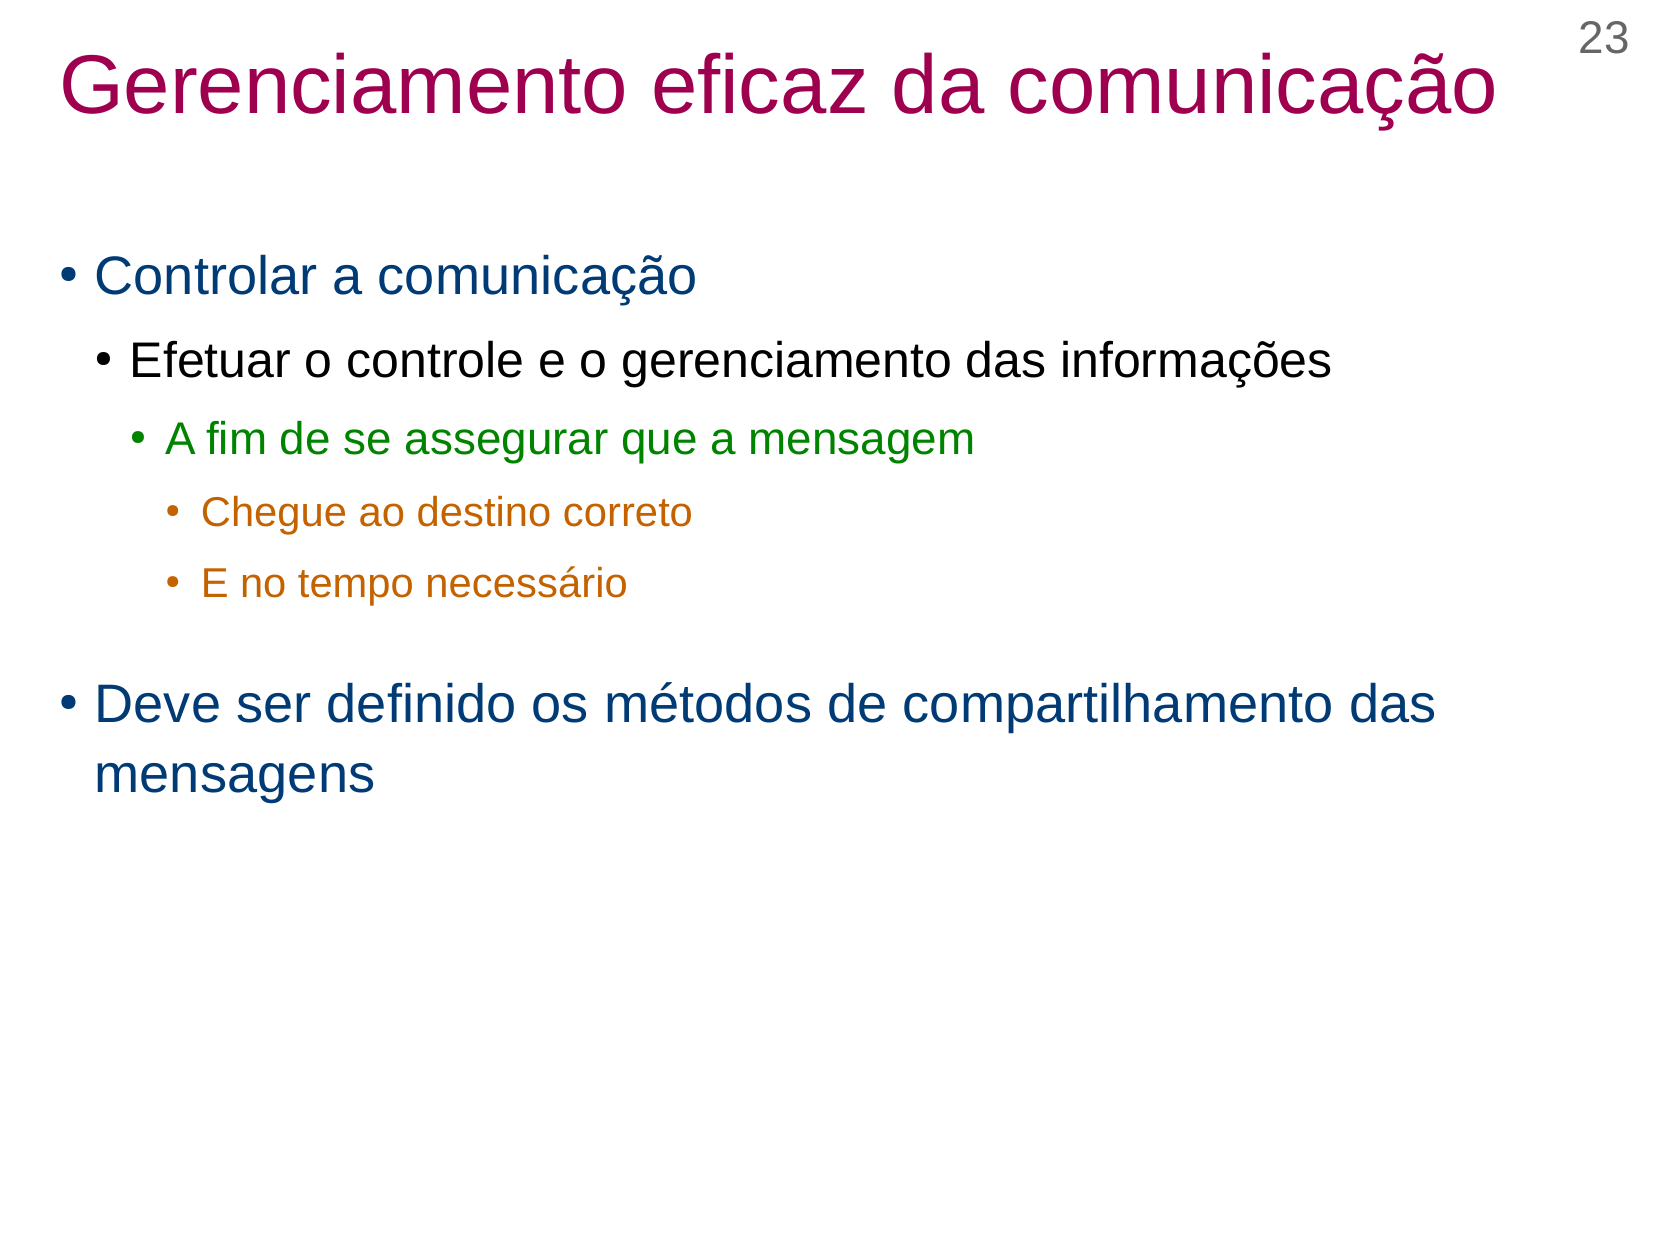

23
# Gerenciamento eficaz da comunicação
Controlar a comunicação
Efetuar o controle e o gerenciamento das informações
A fim de se assegurar que a mensagem
Chegue ao destino correto
E no tempo necessário
Deve ser definido os métodos de compartilhamento das mensagens